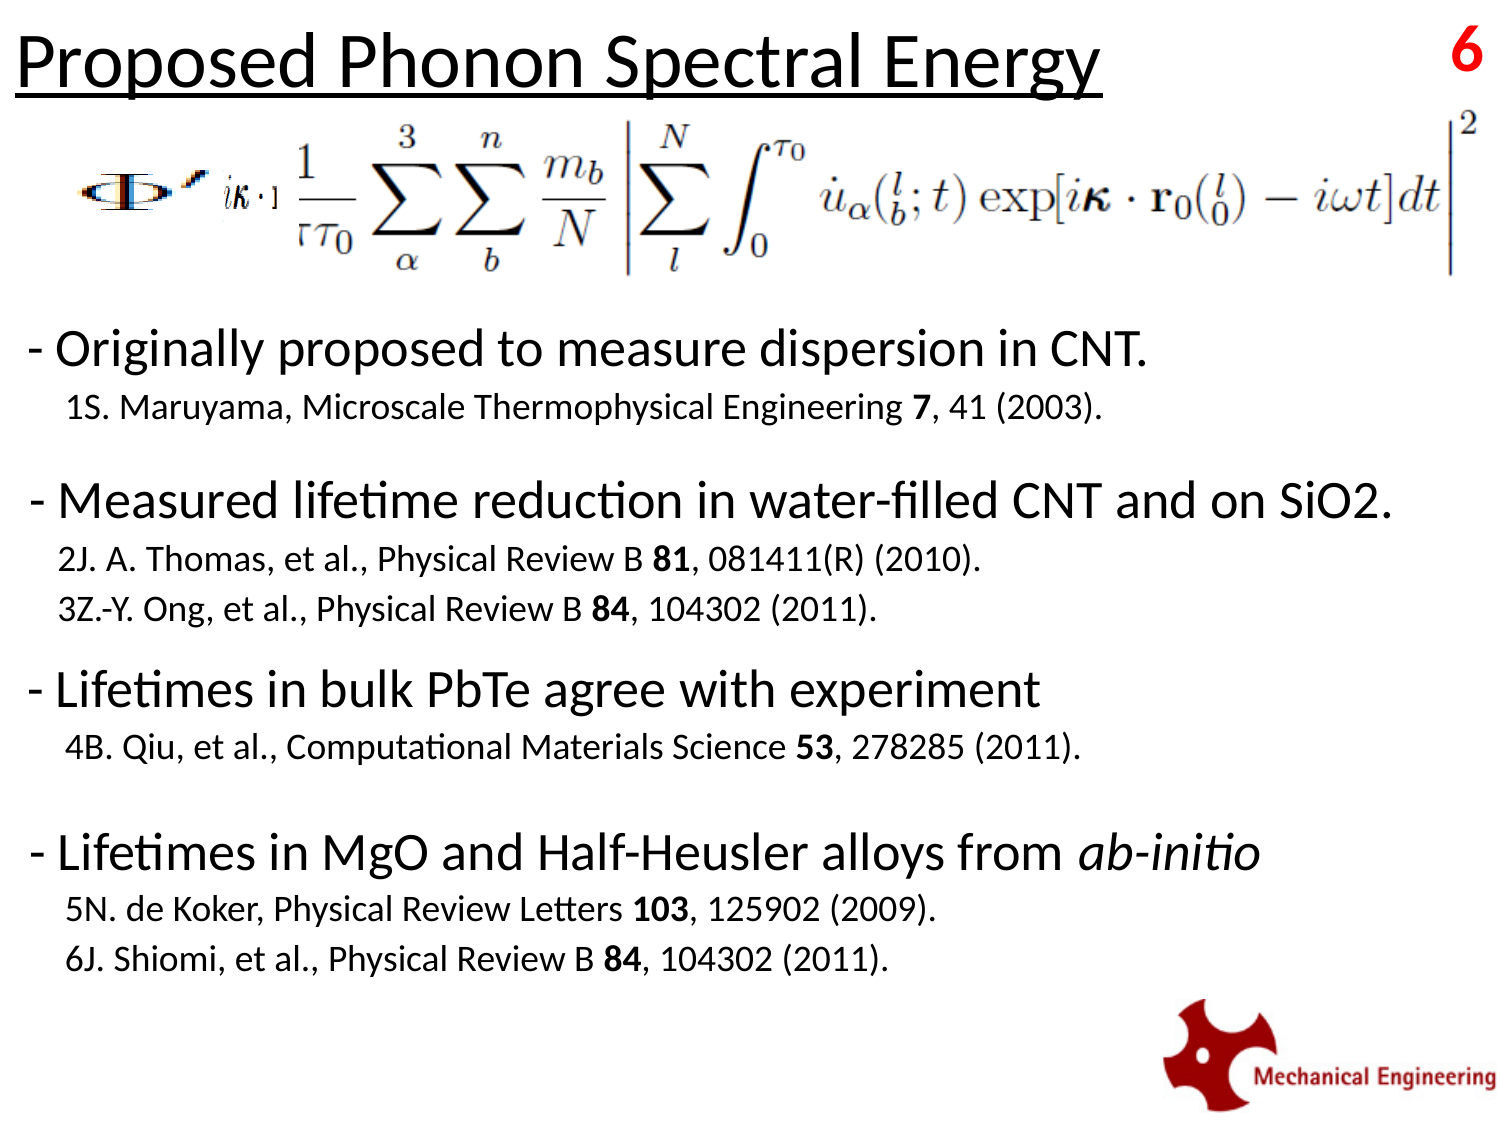

# Proposed Phonon Spectral Energy
6
- Originally proposed to measure dispersion in CNT.
1S. Maruyama, Microscale Thermophysical Engineering 7, 41 (2003).
- Measured lifetime reduction in water-filled CNT and on SiO2.
2J. A. Thomas, et al., Physical Review B 81, 081411(R) (2010).
3Z.-Y. Ong, et al., Physical Review B 84, 104302 (2011).
- Lifetimes in bulk PbTe agree with experiment
4B. Qiu, et al., Computational Materials Science 53, 278285 (2011).
- Lifetimes in MgO and Half-Heusler alloys from ab-initio
5N. de Koker, Physical Review Letters 103, 125902 (2009).
6J. Shiomi, et al., Physical Review B 84, 104302 (2011).